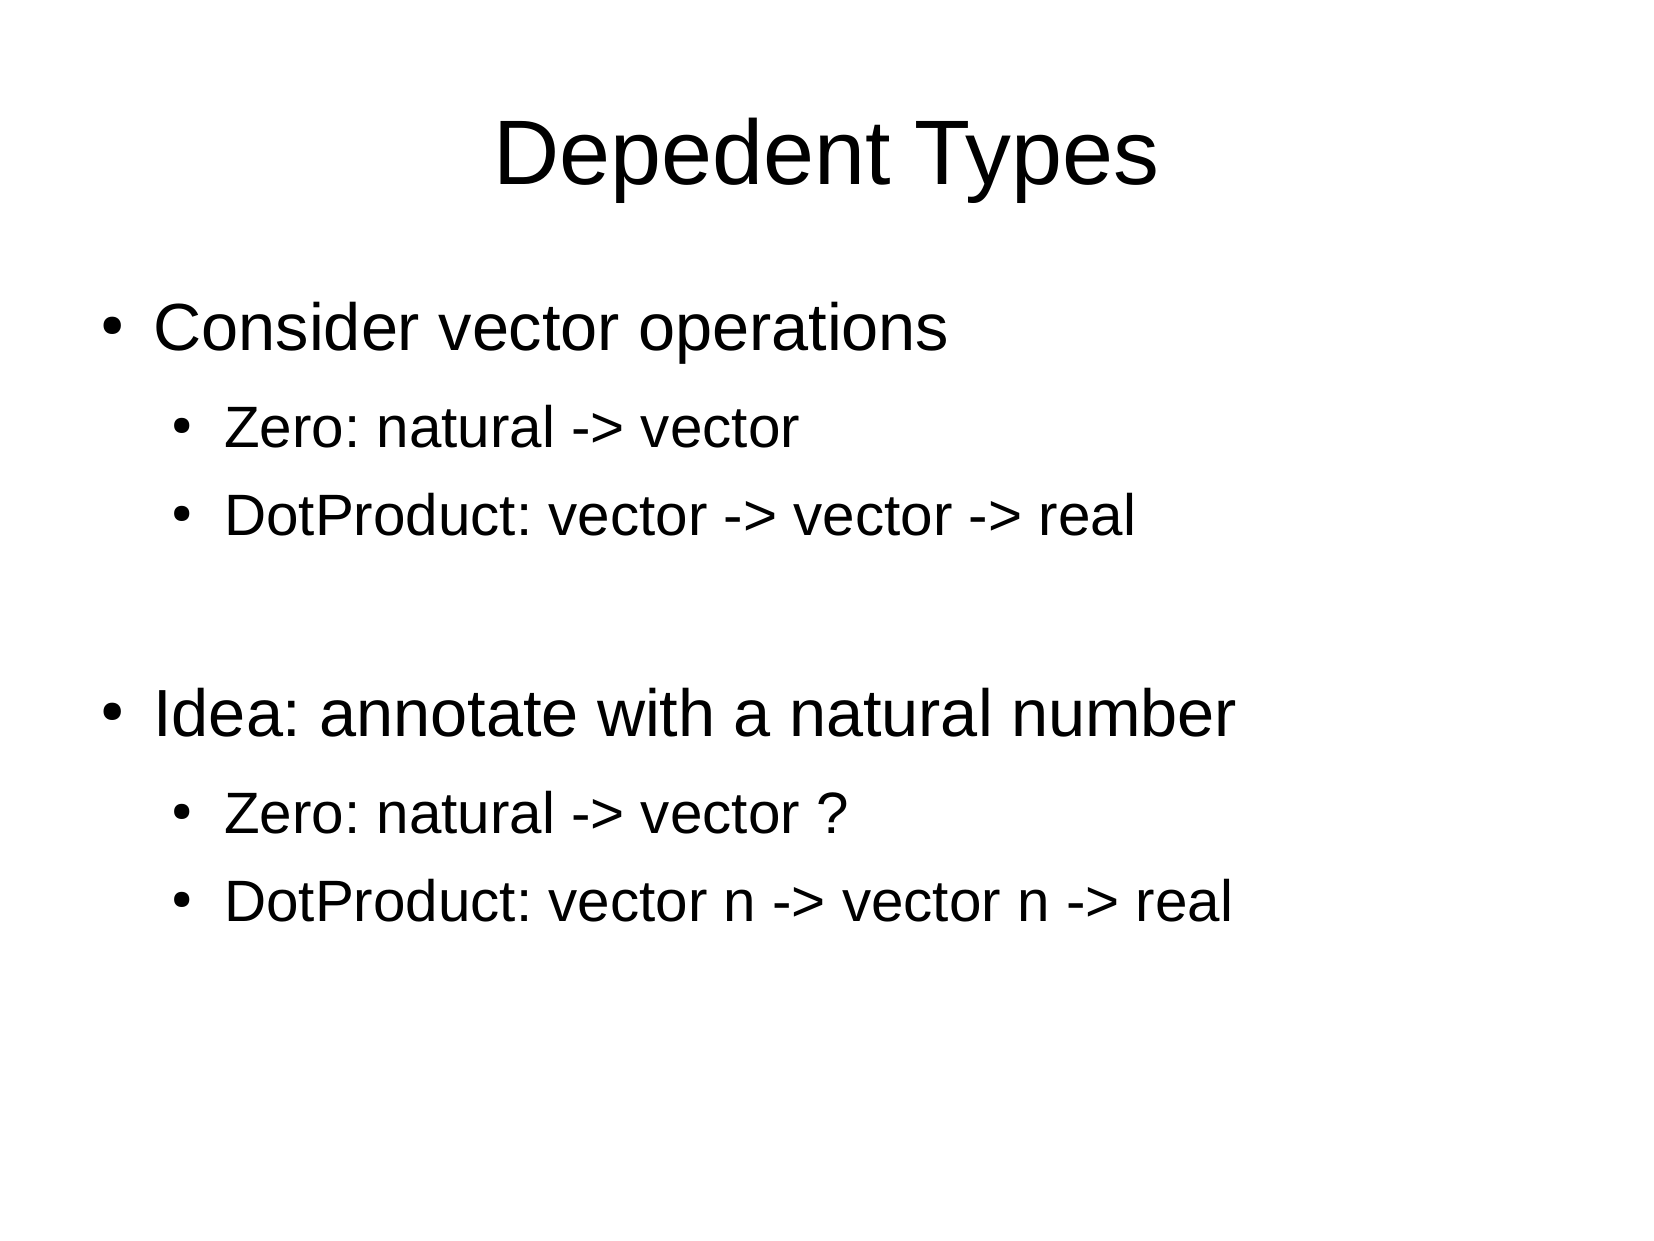

# Depedent Types
Consider vector operations
Zero: natural -> vector
DotProduct: vector -> vector -> real
Idea: annotate with a natural number
Zero: natural -> vector ?
DotProduct: vector n -> vector n -> real